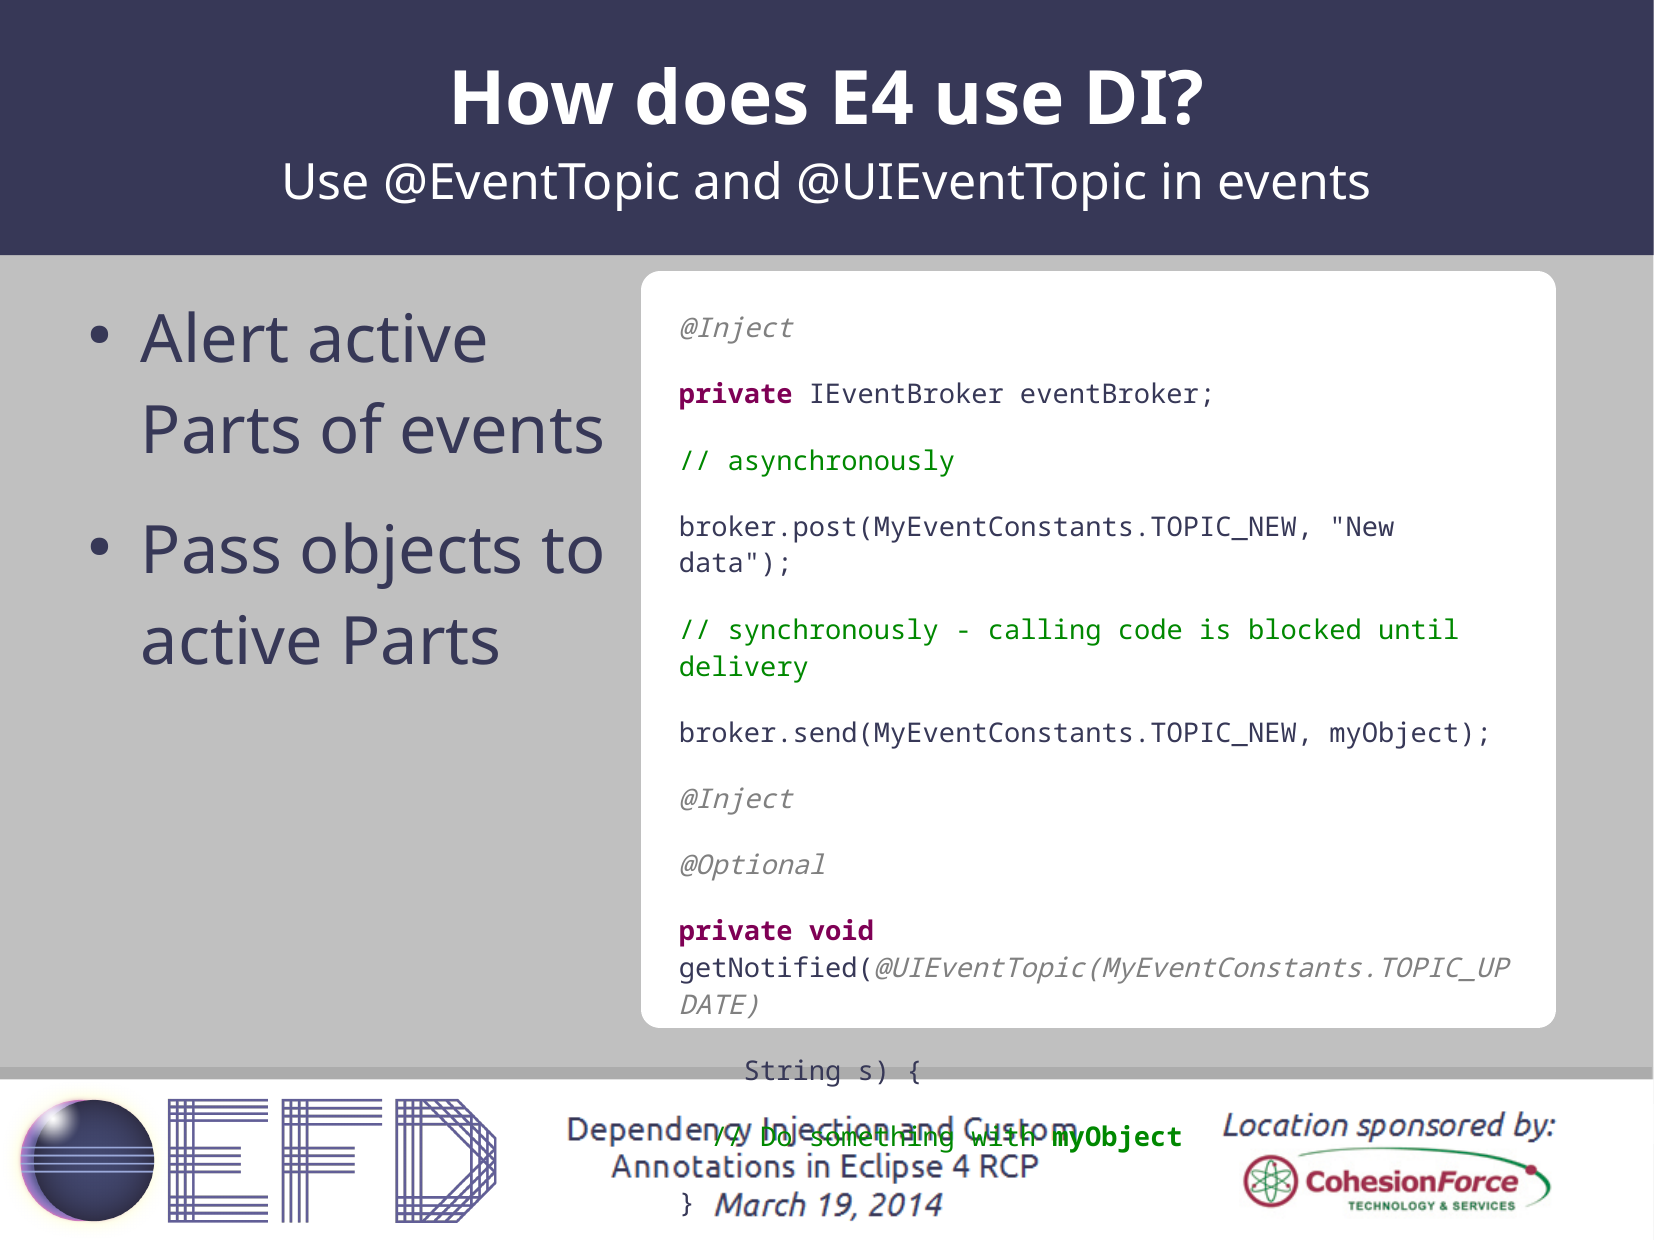

# How does E4 use DI? Use @EventTopic and @UIEventTopic in events
@Inject
private IEventBroker eventBroker;
// asynchronously
broker.post(MyEventConstants.TOPIC_NEW, "New data");
// synchronously - calling code is blocked until delivery
broker.send(MyEventConstants.TOPIC_NEW, myObject);
@Inject
@Optional
private void getNotified(@UIEventTopic(MyEventConstants.TOPIC_UPDATE)
 String s) {
 // Do something with myObject
}
Alert active Parts of events
Pass objects to active Parts